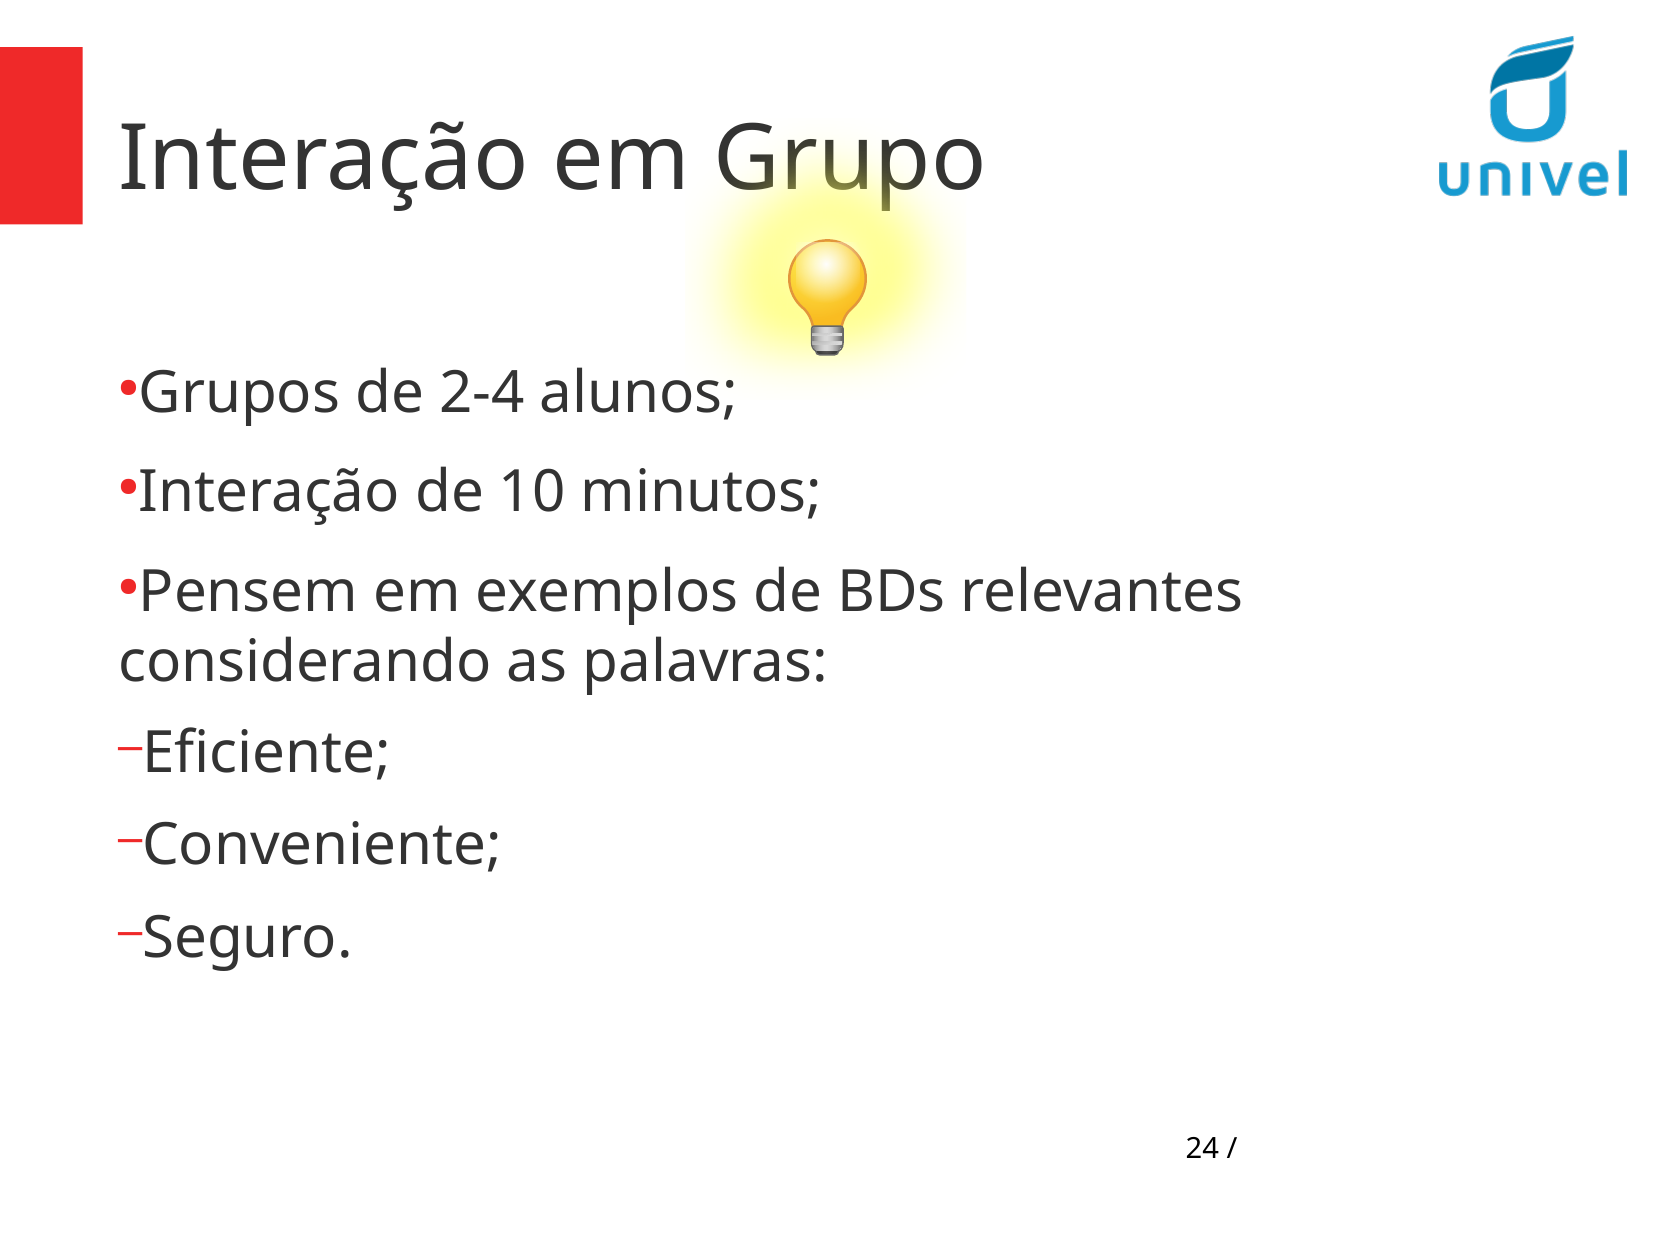

# Interação em Grupo
Grupos de 2-4 alunos;
Interação de 10 minutos;
Pensem em exemplos de BDs relevantes considerando as palavras:
Eficiente;
Conveniente;
Seguro.